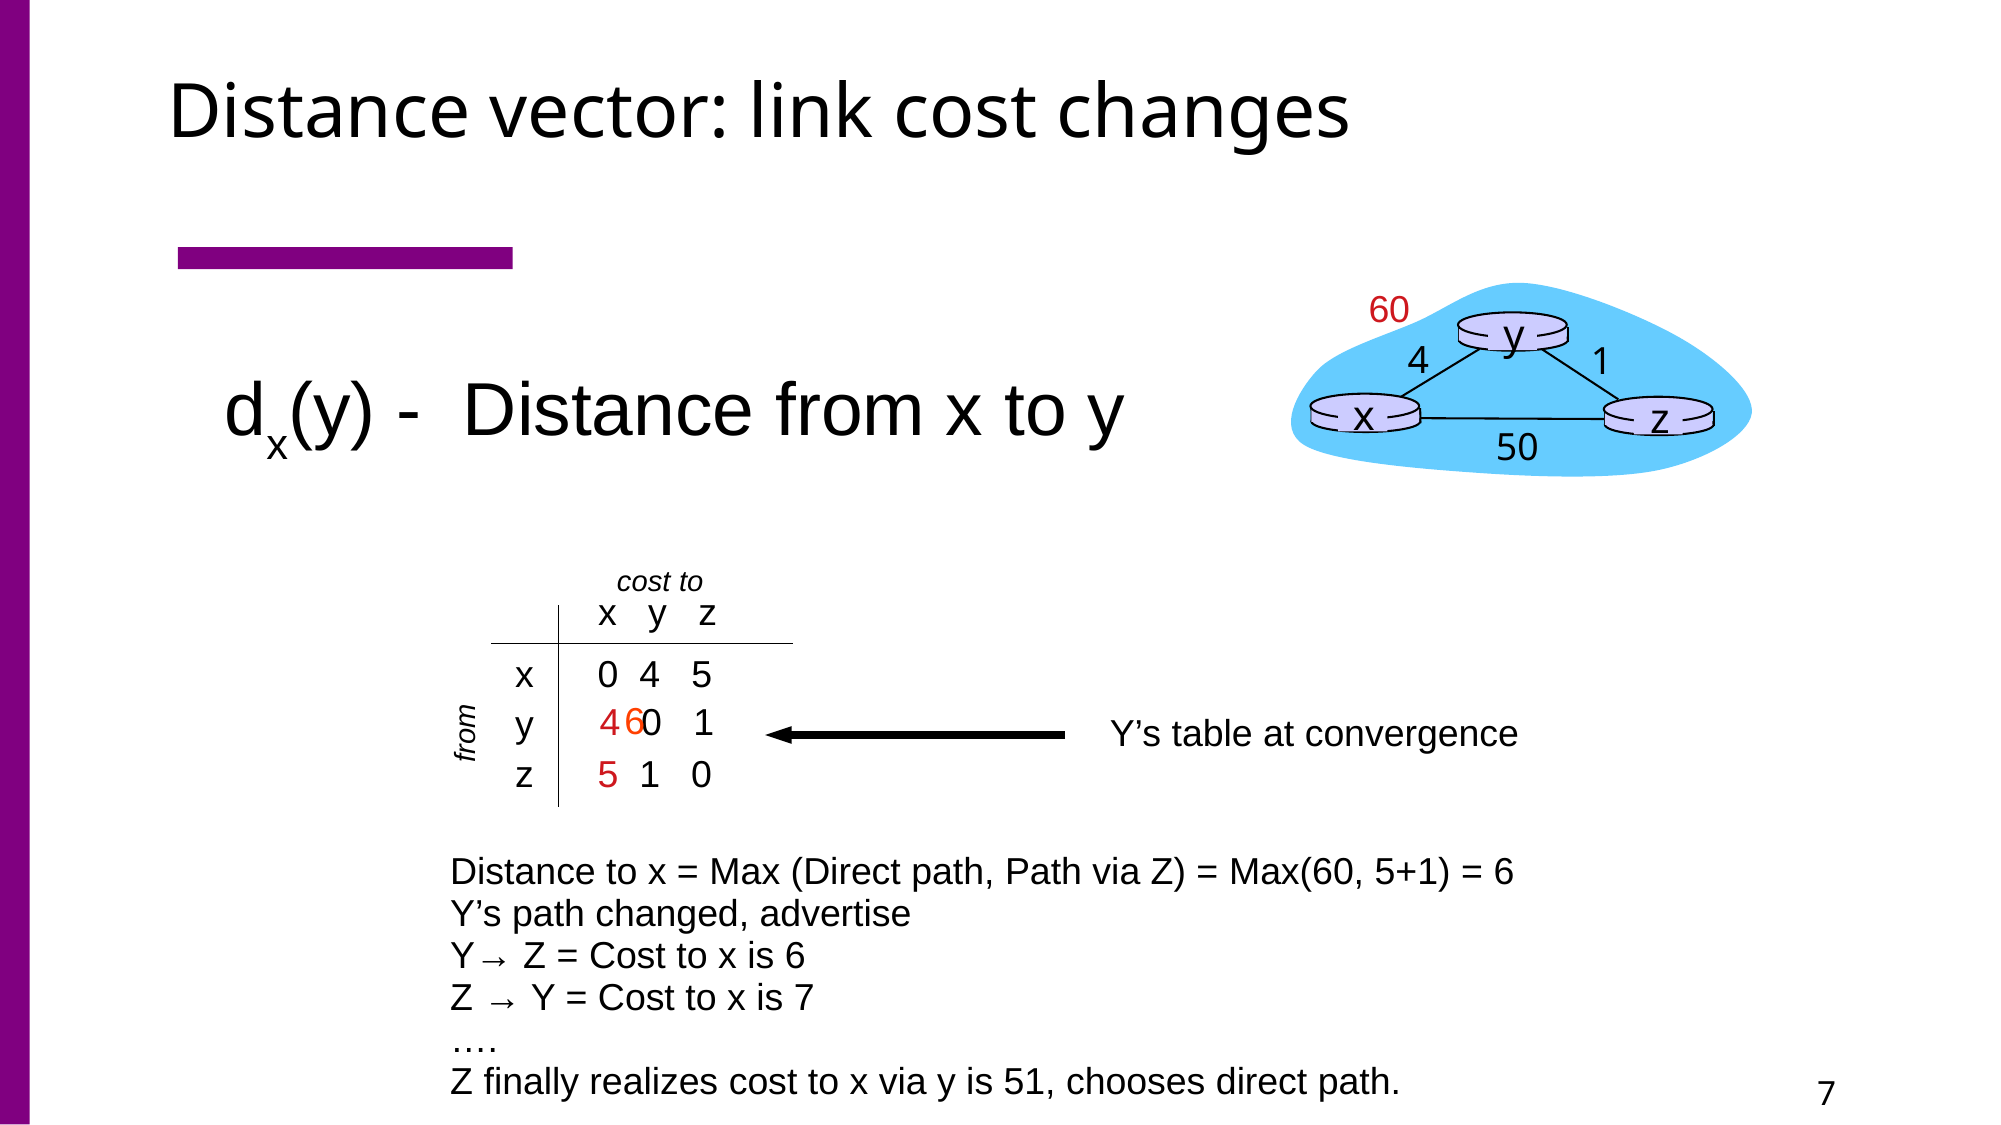

# Distance vector: link cost changes
y
4
1
x
z
50
60
dx(y) - Distance from x to y
cost to
x y z
x
0 4 5
4 0 1
y
6
Y’s table at convergence
from
z
5 1 0
Distance to x = Max (Direct path, Path via Z) = Max(60, 5+1) = 6
Y’s path changed, advertise
Y→ Z = Cost to x is 6
Z → Y = Cost to x is 7
….
Z finally realizes cost to x via y is 51, chooses direct path.